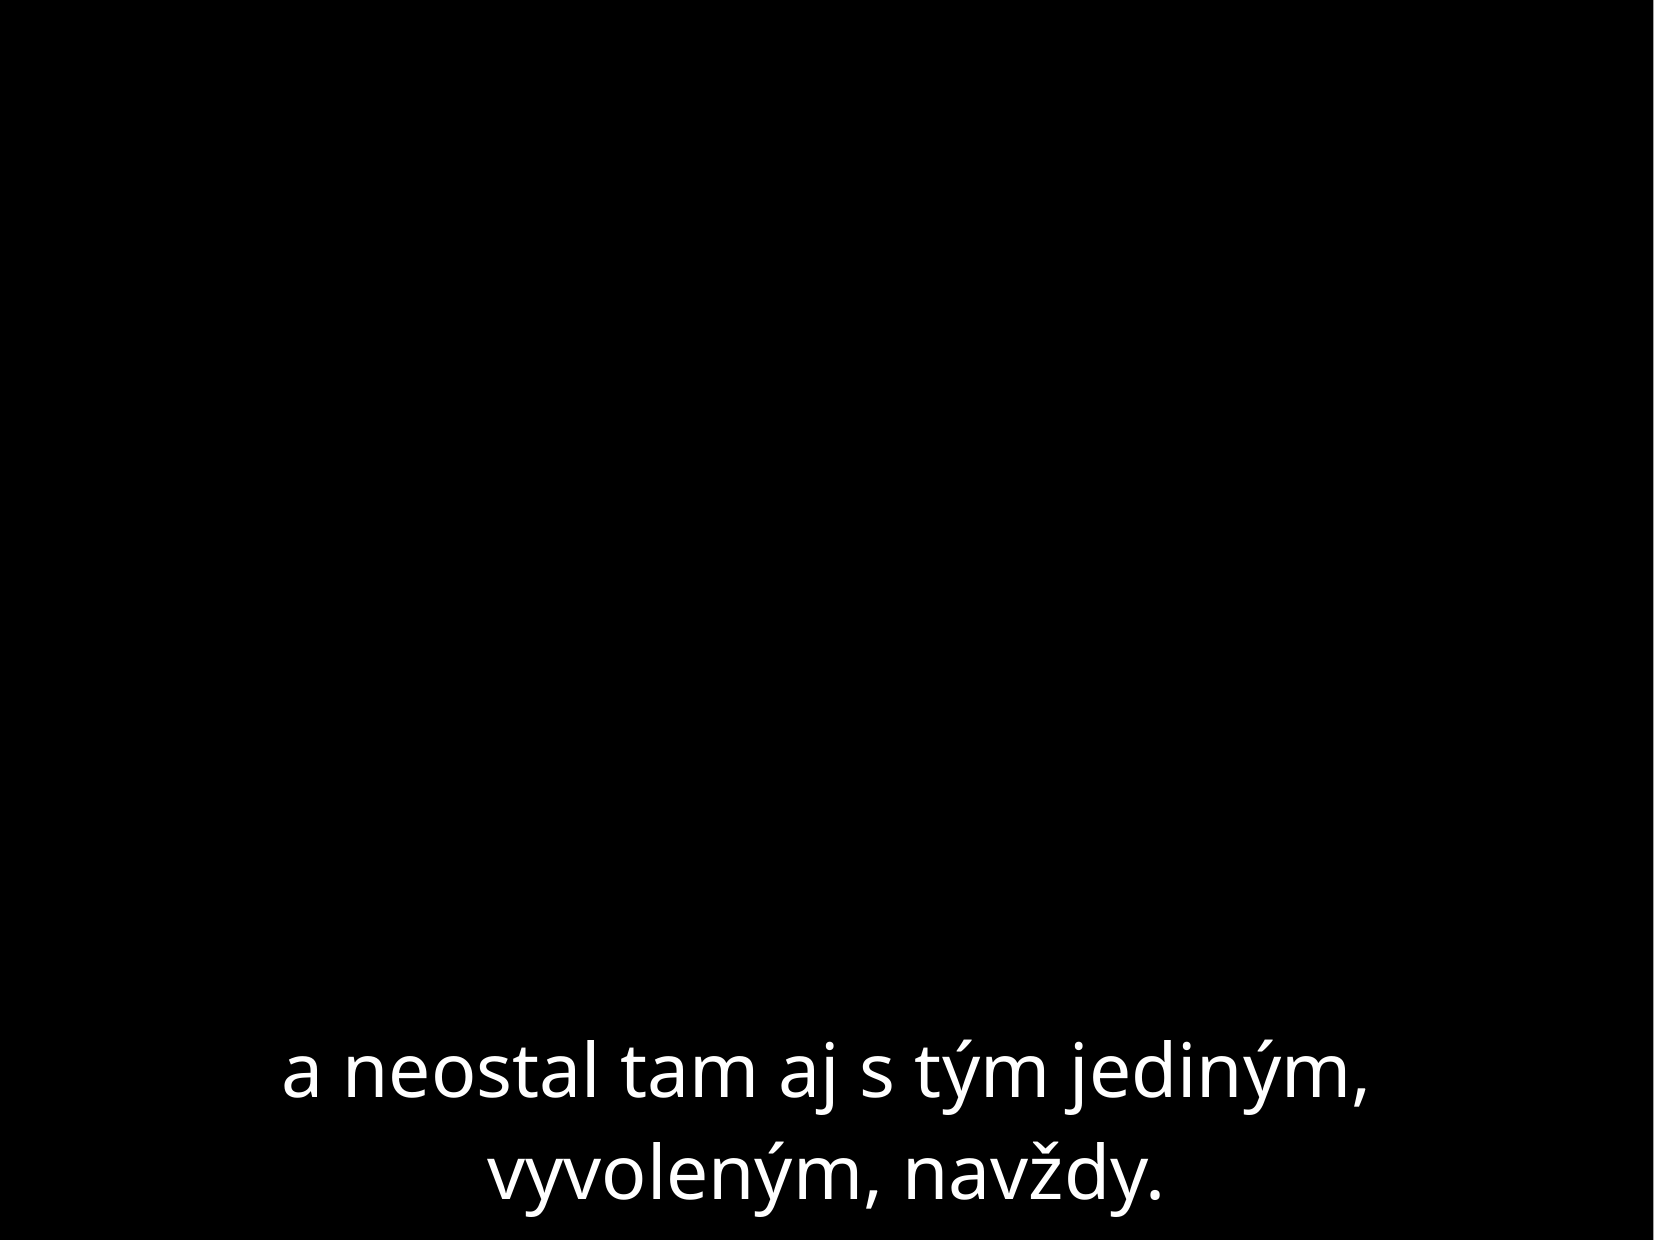

# a neostal tam aj s tým jediným, vyvoleným, navždy.